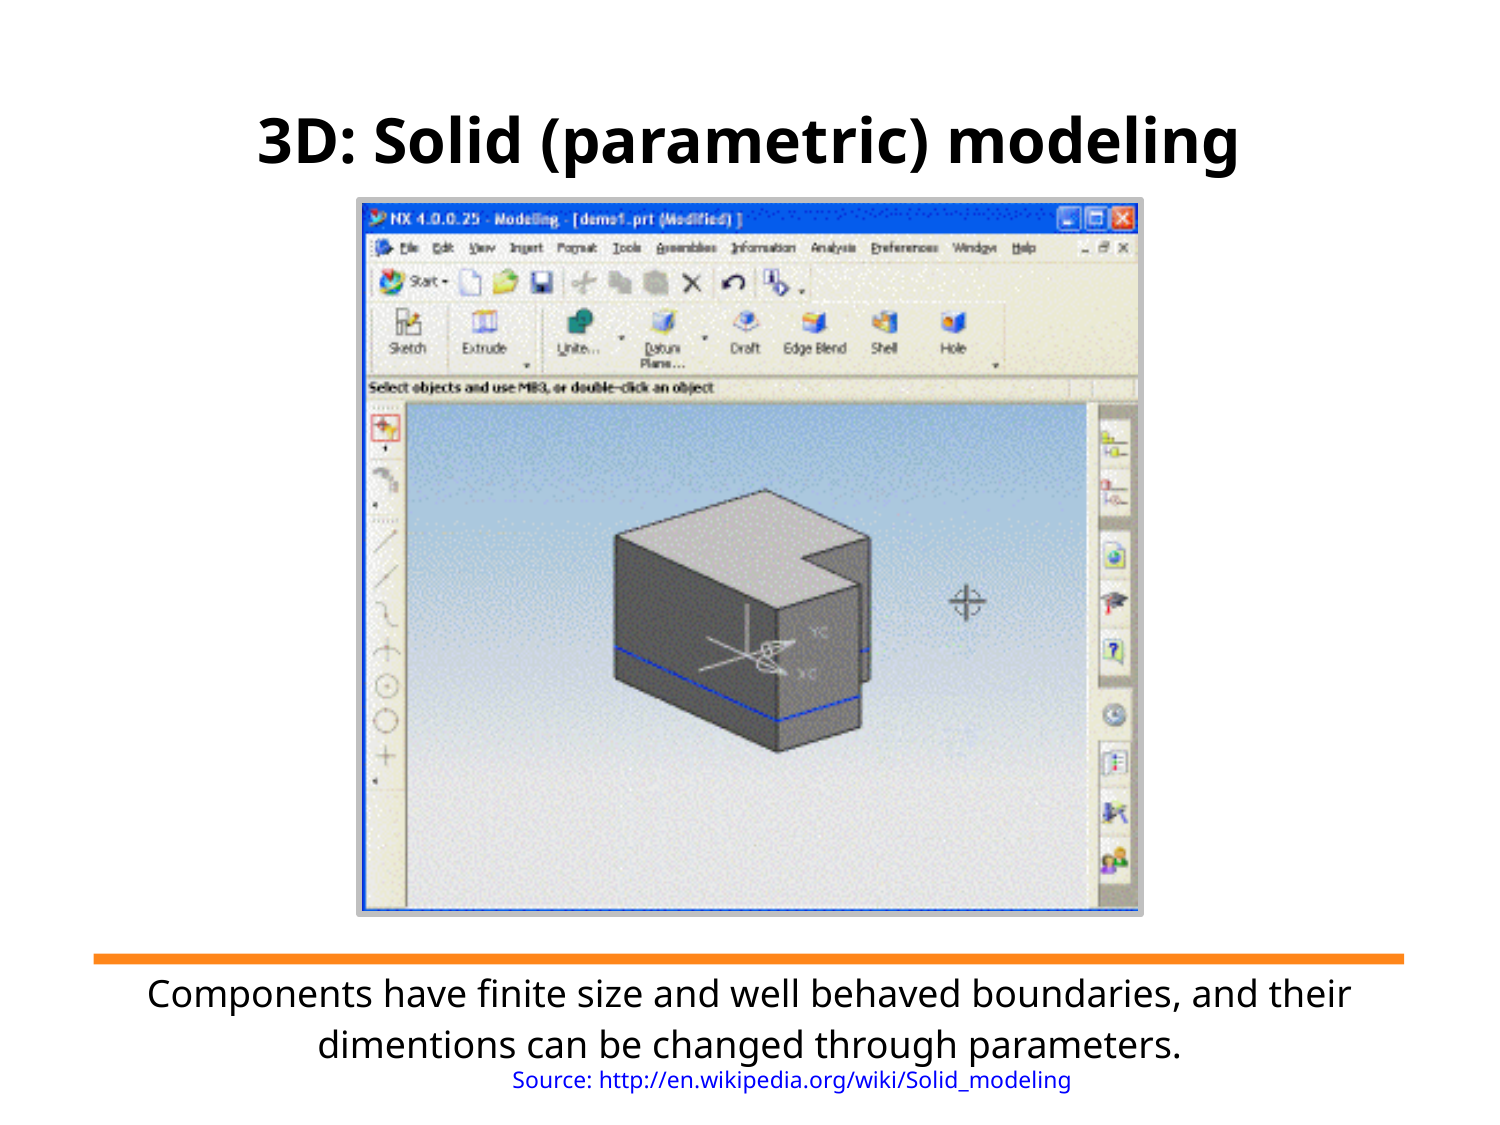

# 3D: Solid (parametric) modeling
Components have finite size and well behaved boundaries, and their dimentions can be changed through parameters.
Source: http://en.wikipedia.org/wiki/Solid_modeling